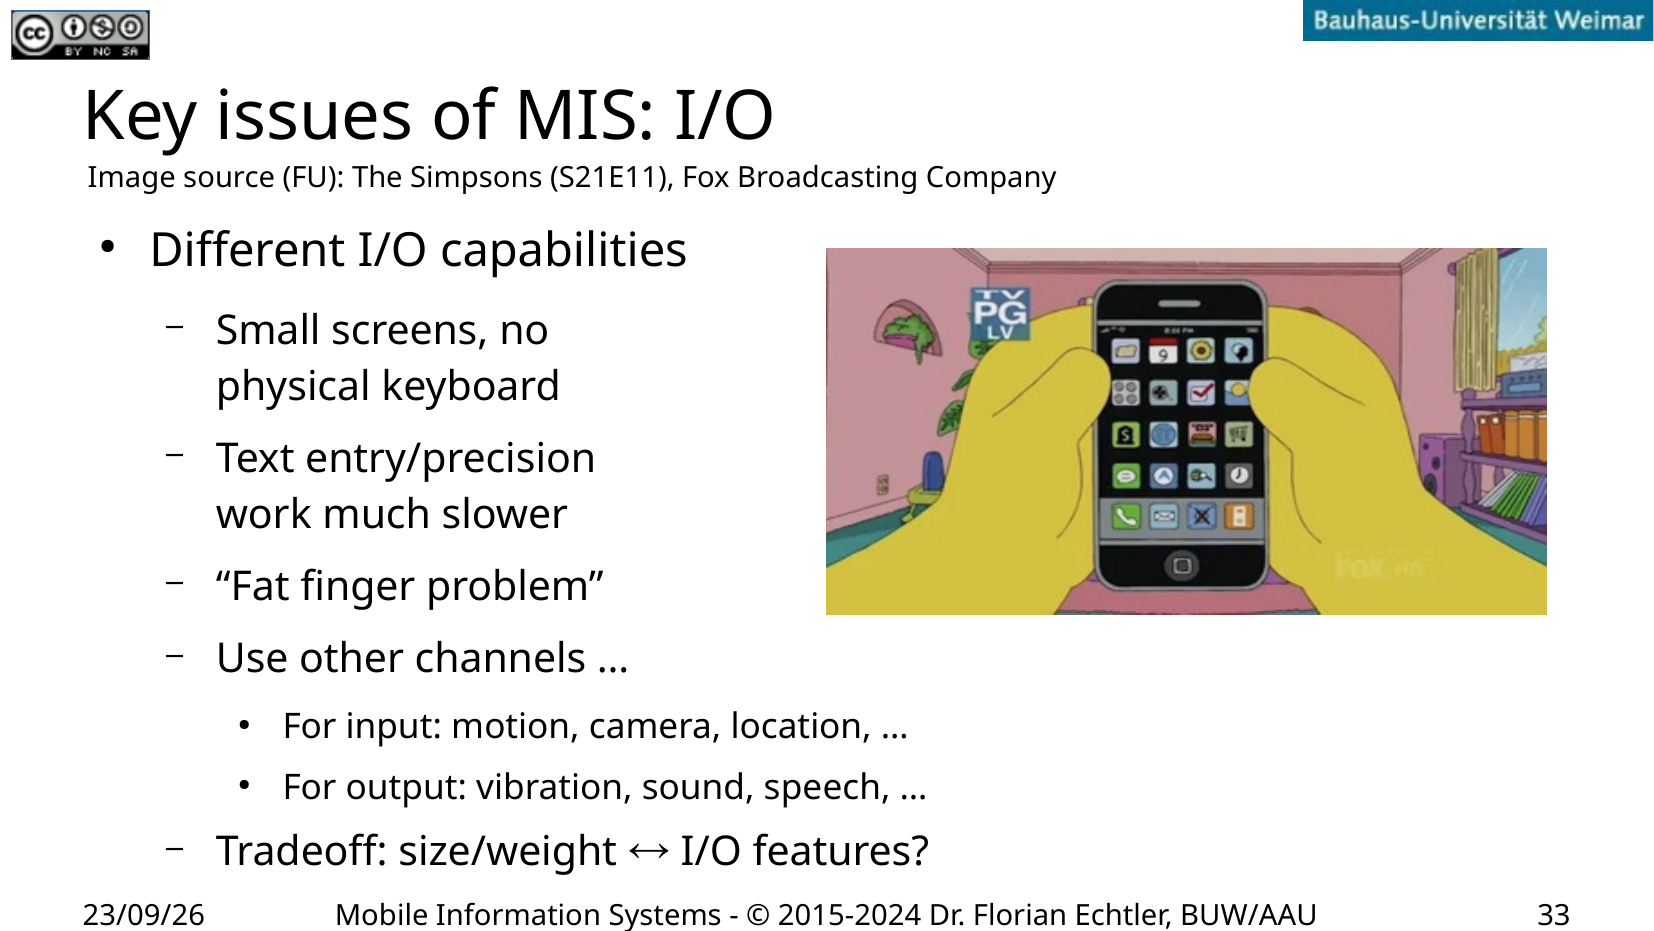

# Key issues of MIS: I/O
Image source (FU): The Simpsons (S21E11), Fox Broadcasting Company
Different I/O capabilities
Small screens, no physical keyboard
Text entry/precision work much slower
“Fat finger problem”
Use other channels …
For input: motion, camera, location, …
For output: vibration, sound, speech, …
Tradeoff: size/weight ↔ I/O features?
Mobile Information Systems - © 2015-2024 Dr. Florian Echtler, BUW/AAU
33